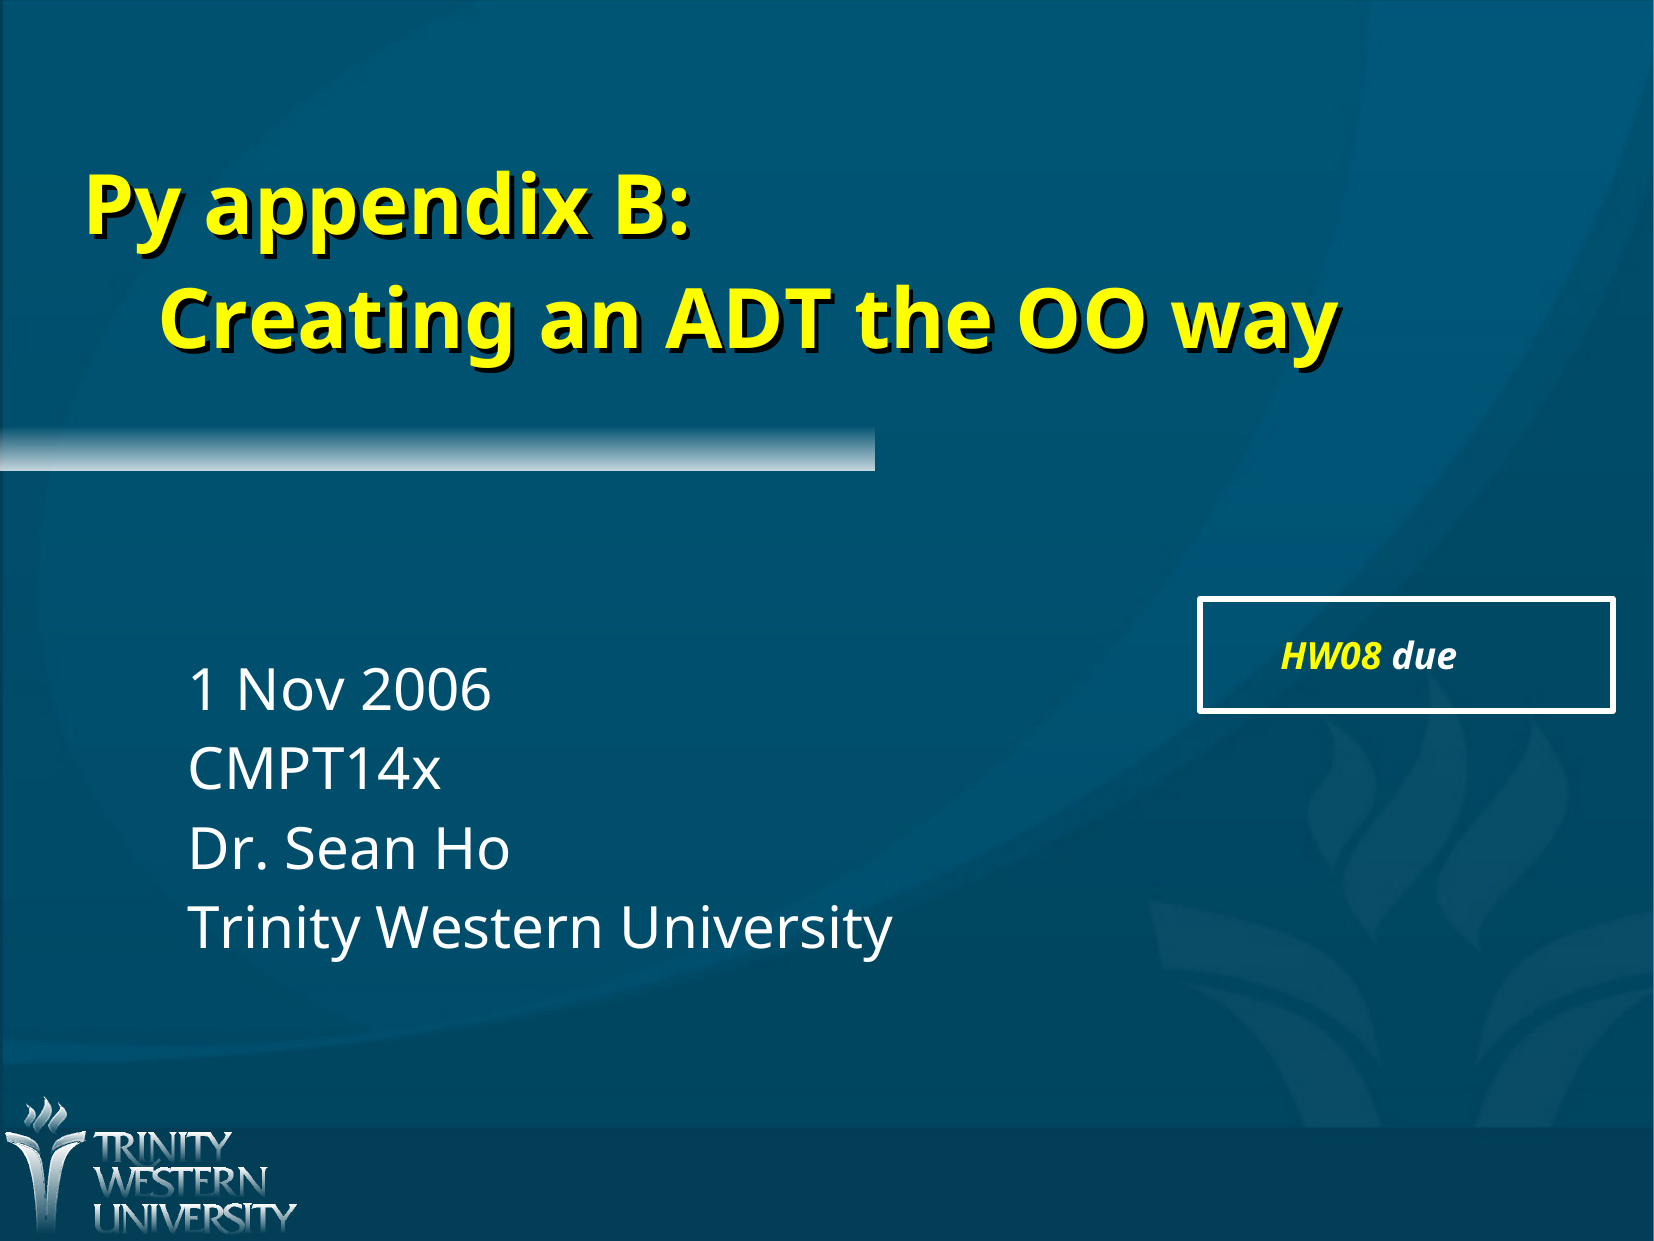

# Py appendix B: Creating an ADT the OO way
1 Nov 2006
CMPT14x
Dr. Sean Ho
Trinity Western University
HW08 due